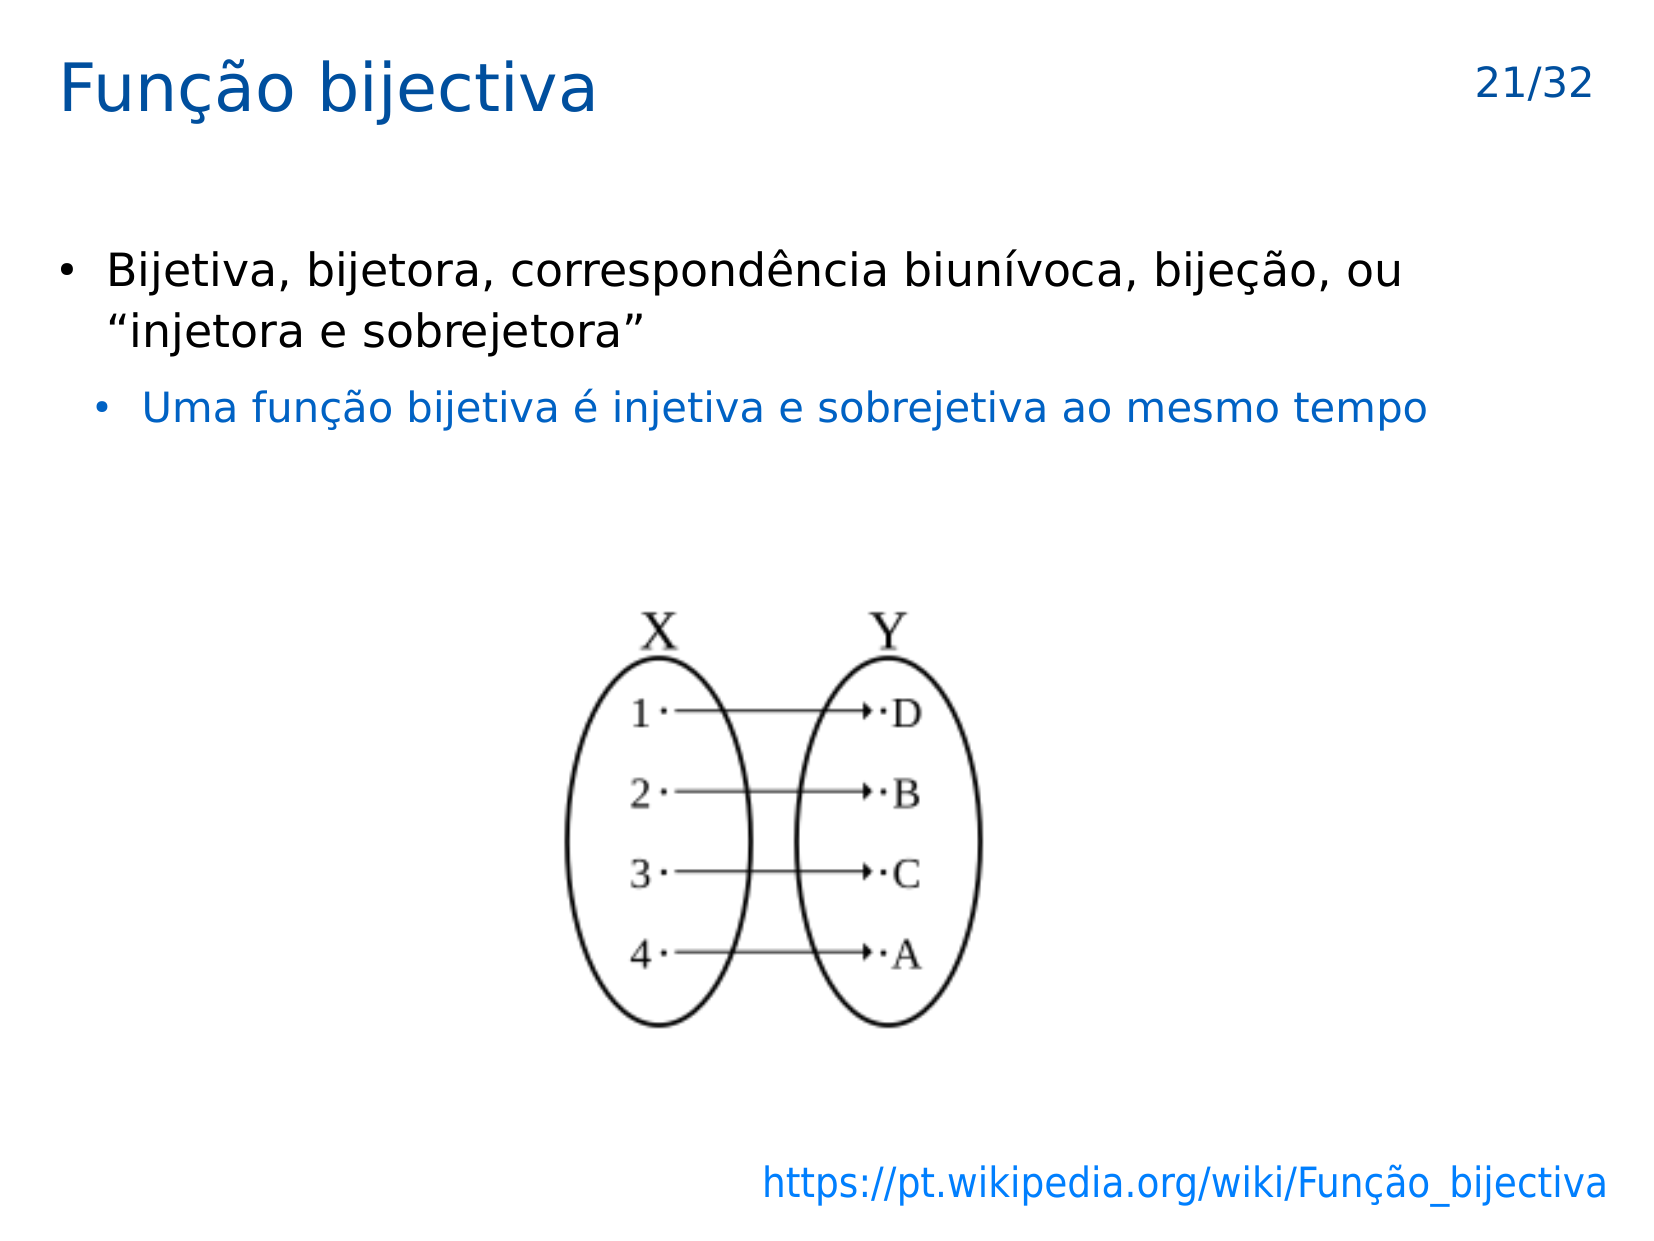

Função bijectiva
21
# Bijetiva, bijetora, correspondência biunívoca, bijeção, ou “injetora e sobrejetora”
Uma função bijetiva é injetiva e sobrejetiva ao mesmo tempo
https://pt.wikipedia.org/wiki/Função_bijectiva